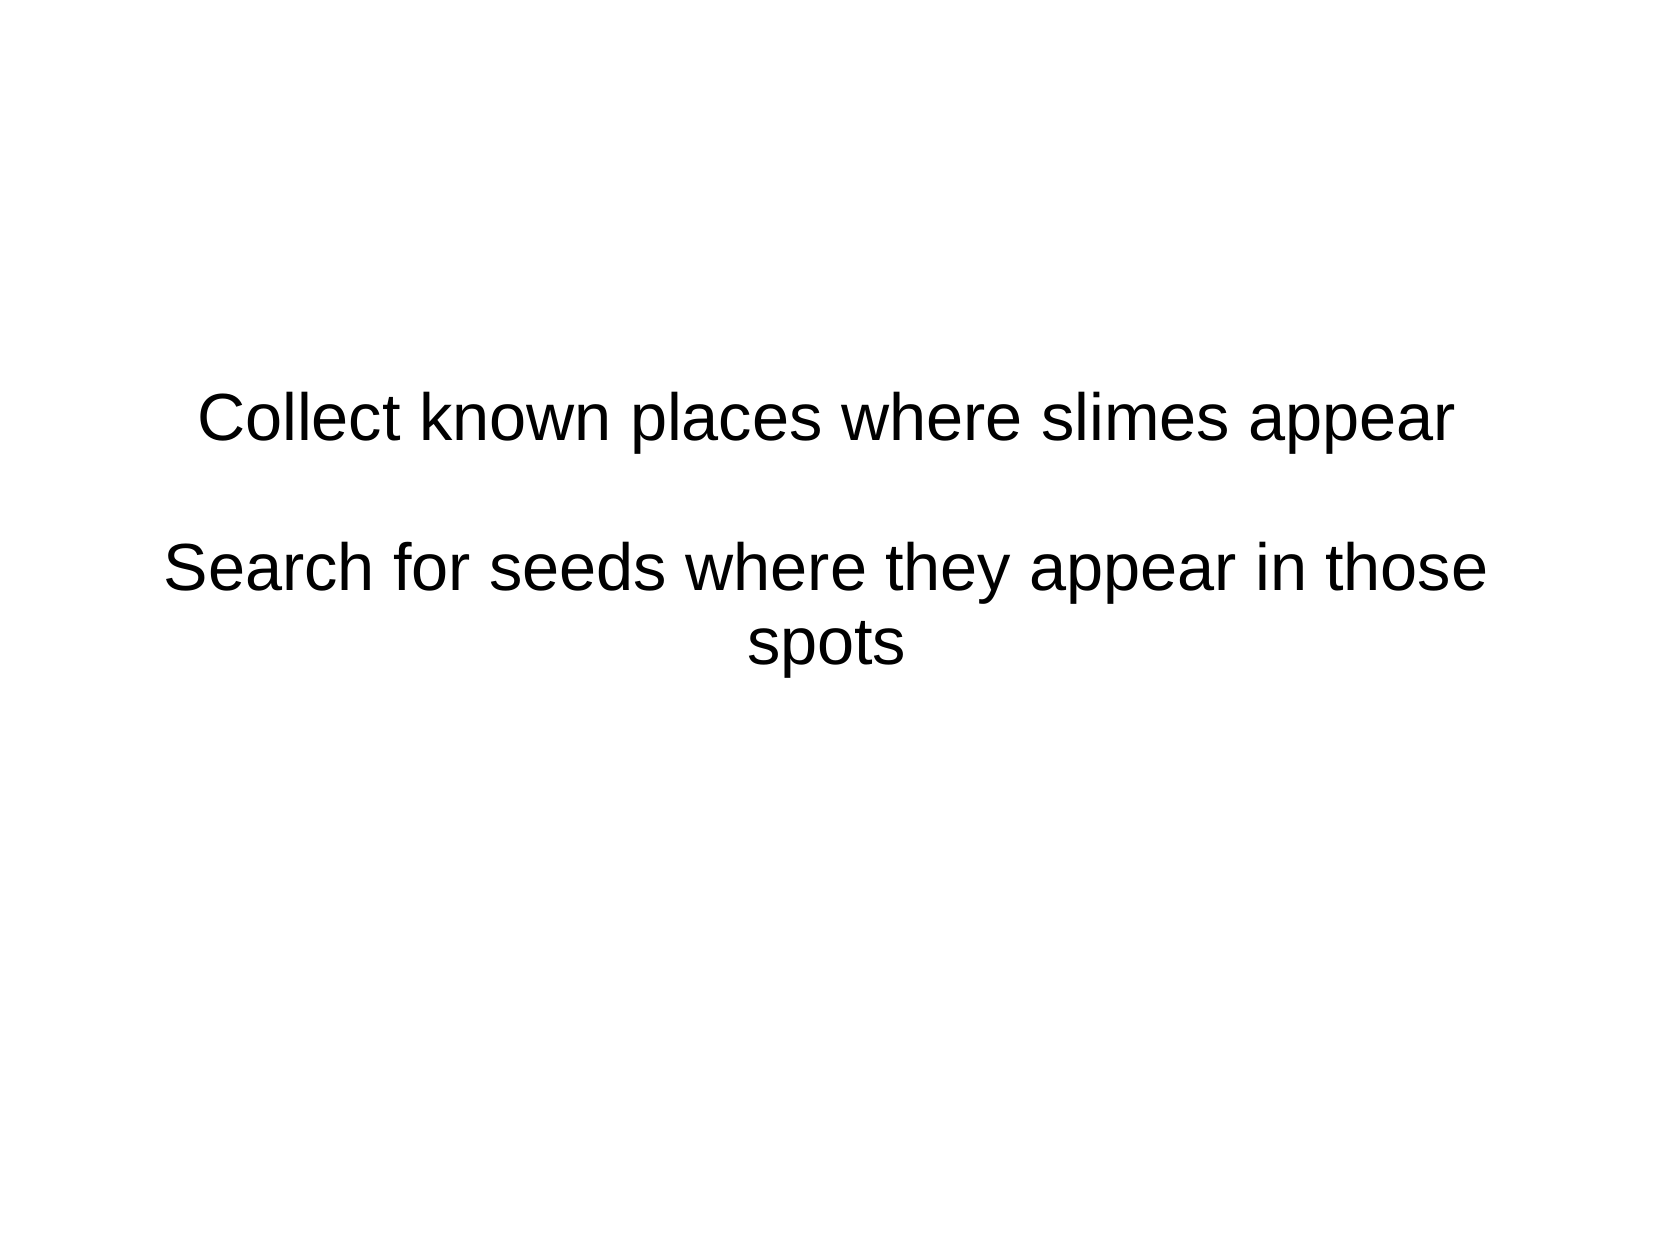

# Collect known places where slimes appear
Search for seeds where they appear in those spots